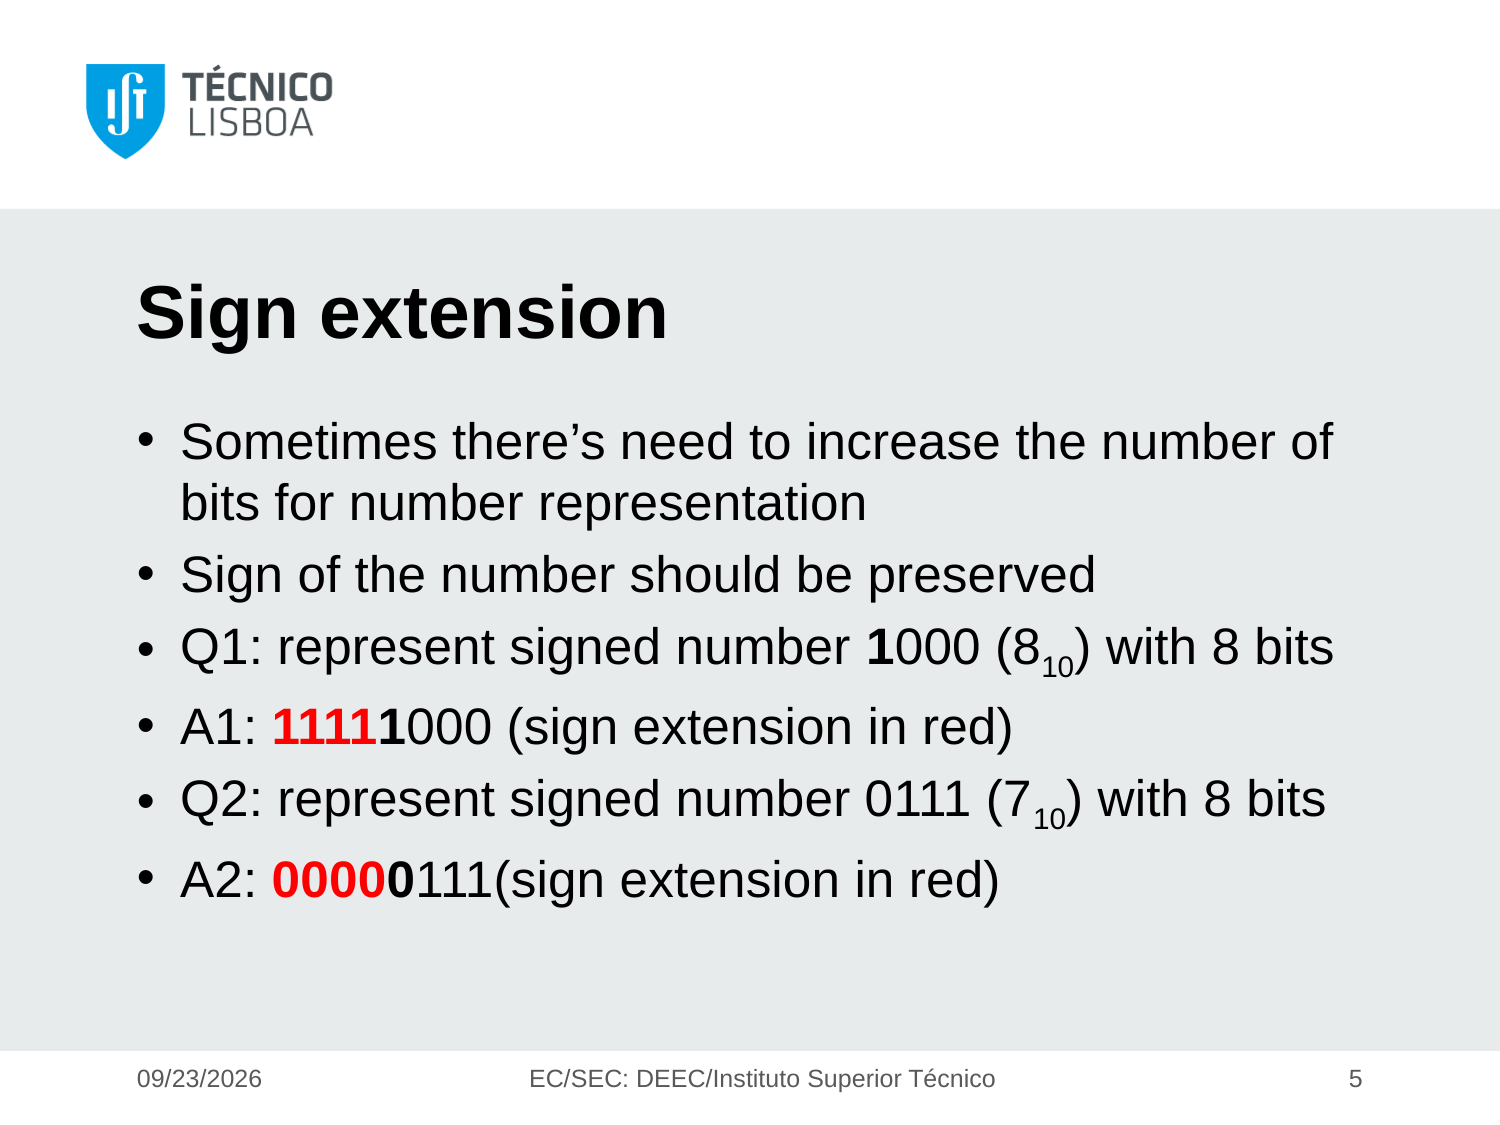

# Sign extension
Sometimes there’s need to increase the number of bits for number representation
Sign of the number should be preserved
Q1: represent signed number 1000 (810) with 8 bits
A1: 11111000 (sign extension in red)
Q2: represent signed number 0111 (710) with 8 bits
A2: 00000111(sign extension in red)
EC/SEC: DEEC/Instituto Superior Técnico